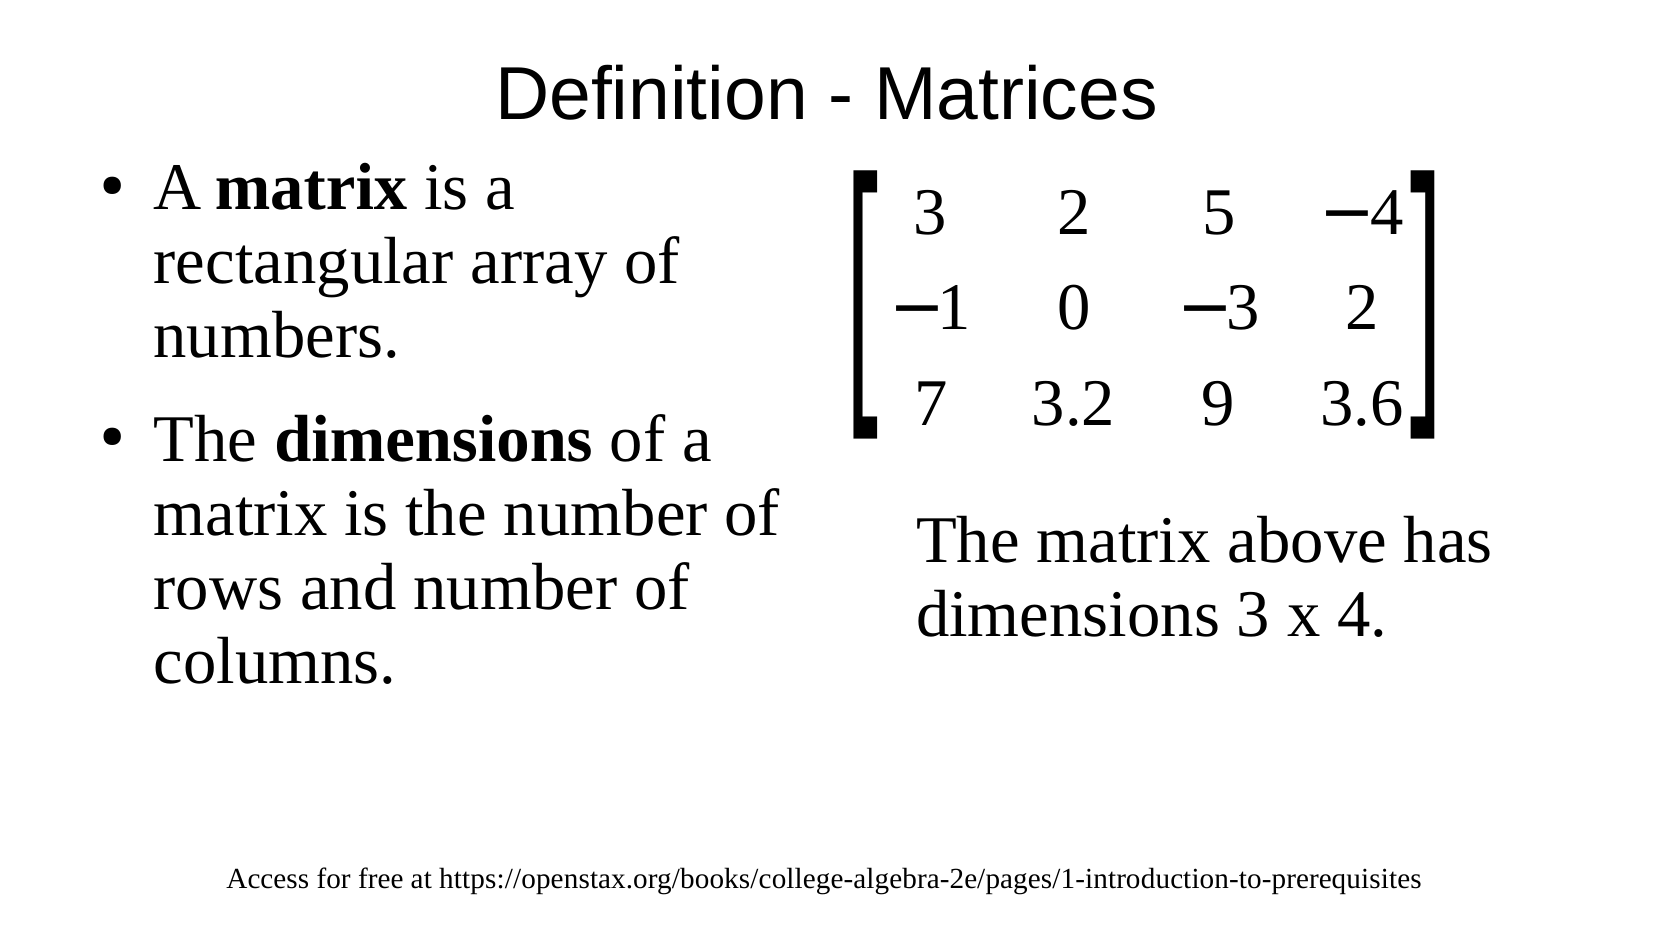

# Definition - Matrices
A matrix is a rectangular array of numbers.
The dimensions of a matrix is the number of rows and number of columns.
The matrix above has dimensions 3 x 4.
Access for free at https://openstax.org/books/college-algebra-2e/pages/1-introduction-to-prerequisites